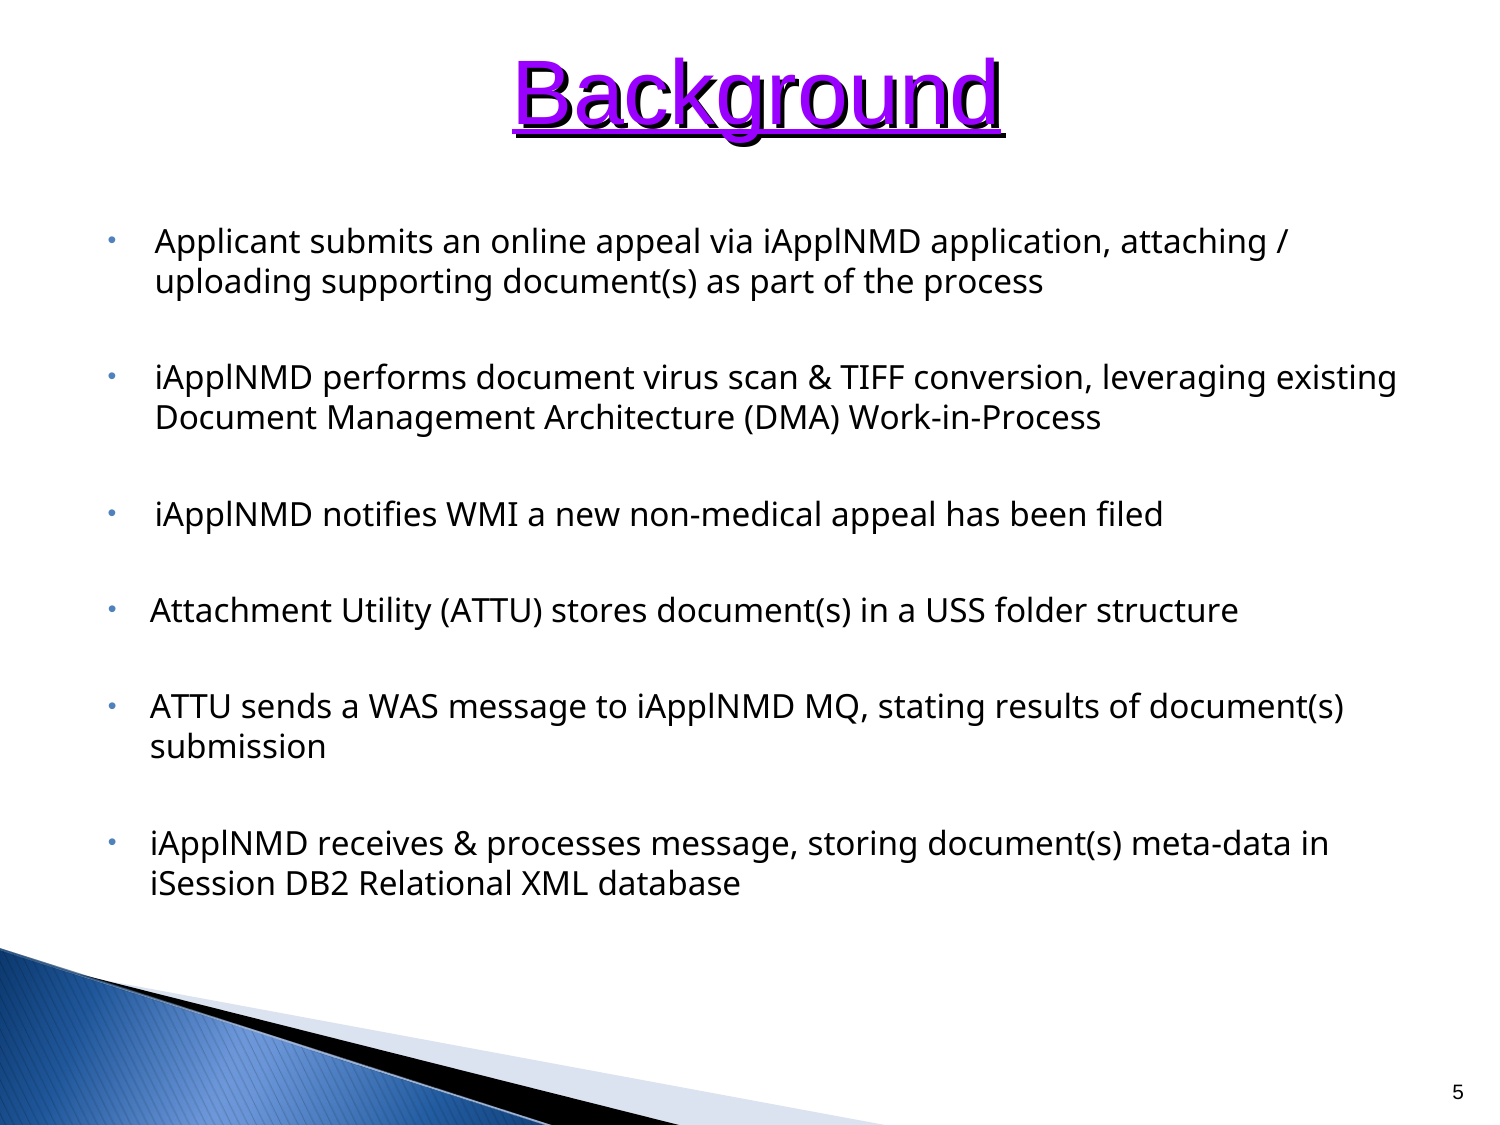

Background
# Applicant submits an online appeal via iApplNMD application, attaching / uploading supporting document(s) as part of the process
iApplNMD performs document virus scan & TIFF conversion, leveraging existing Document Management Architecture (DMA) Work-in-Process
iApplNMD notifies WMI a new non-medical appeal has been filed
Attachment Utility (ATTU) stores document(s) in a USS folder structure
ATTU sends a WAS message to iApplNMD MQ, stating results of document(s) submission
iApplNMD receives & processes message, storing document(s) meta-data in iSession DB2 Relational XML database